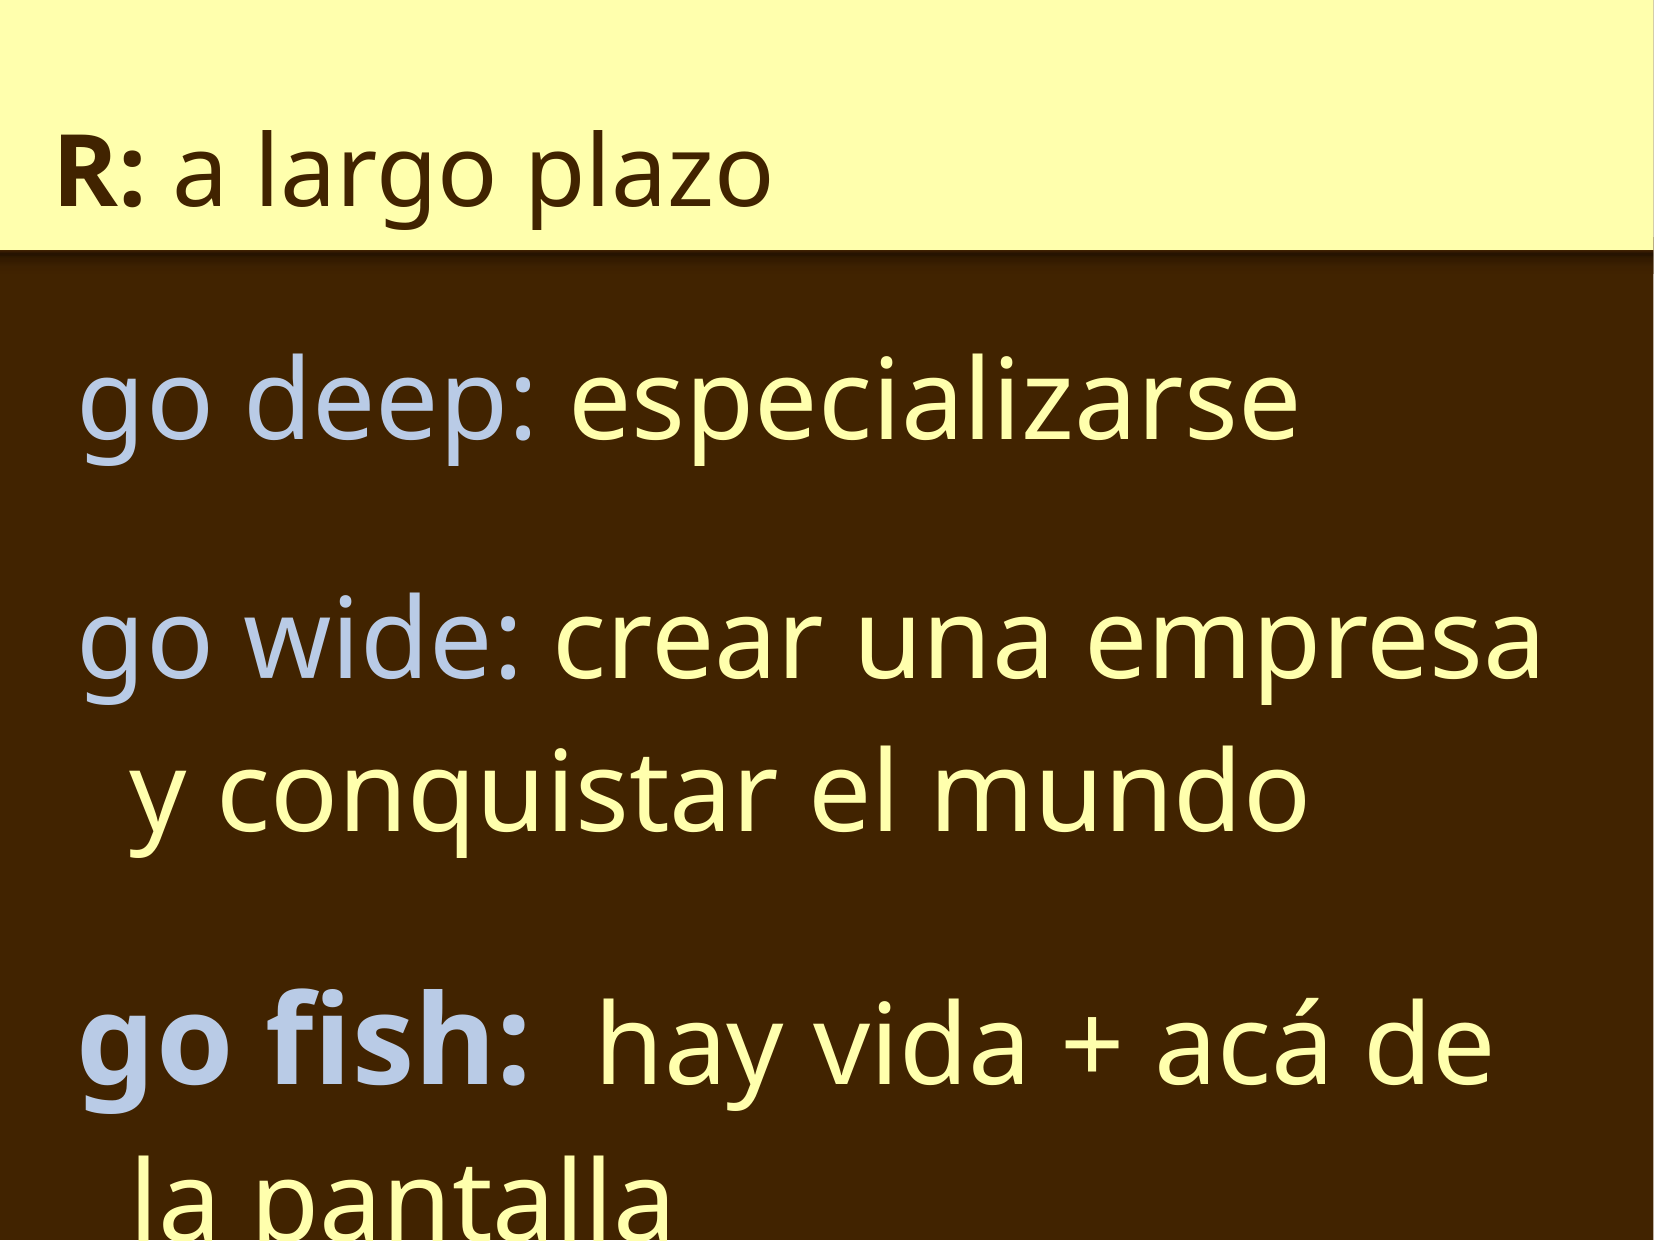

# R: a largo plazo
go deep: especializarse
go wide: crear una empresa y conquistar el mundo
go fish: hay vida + acá de
la pantalla